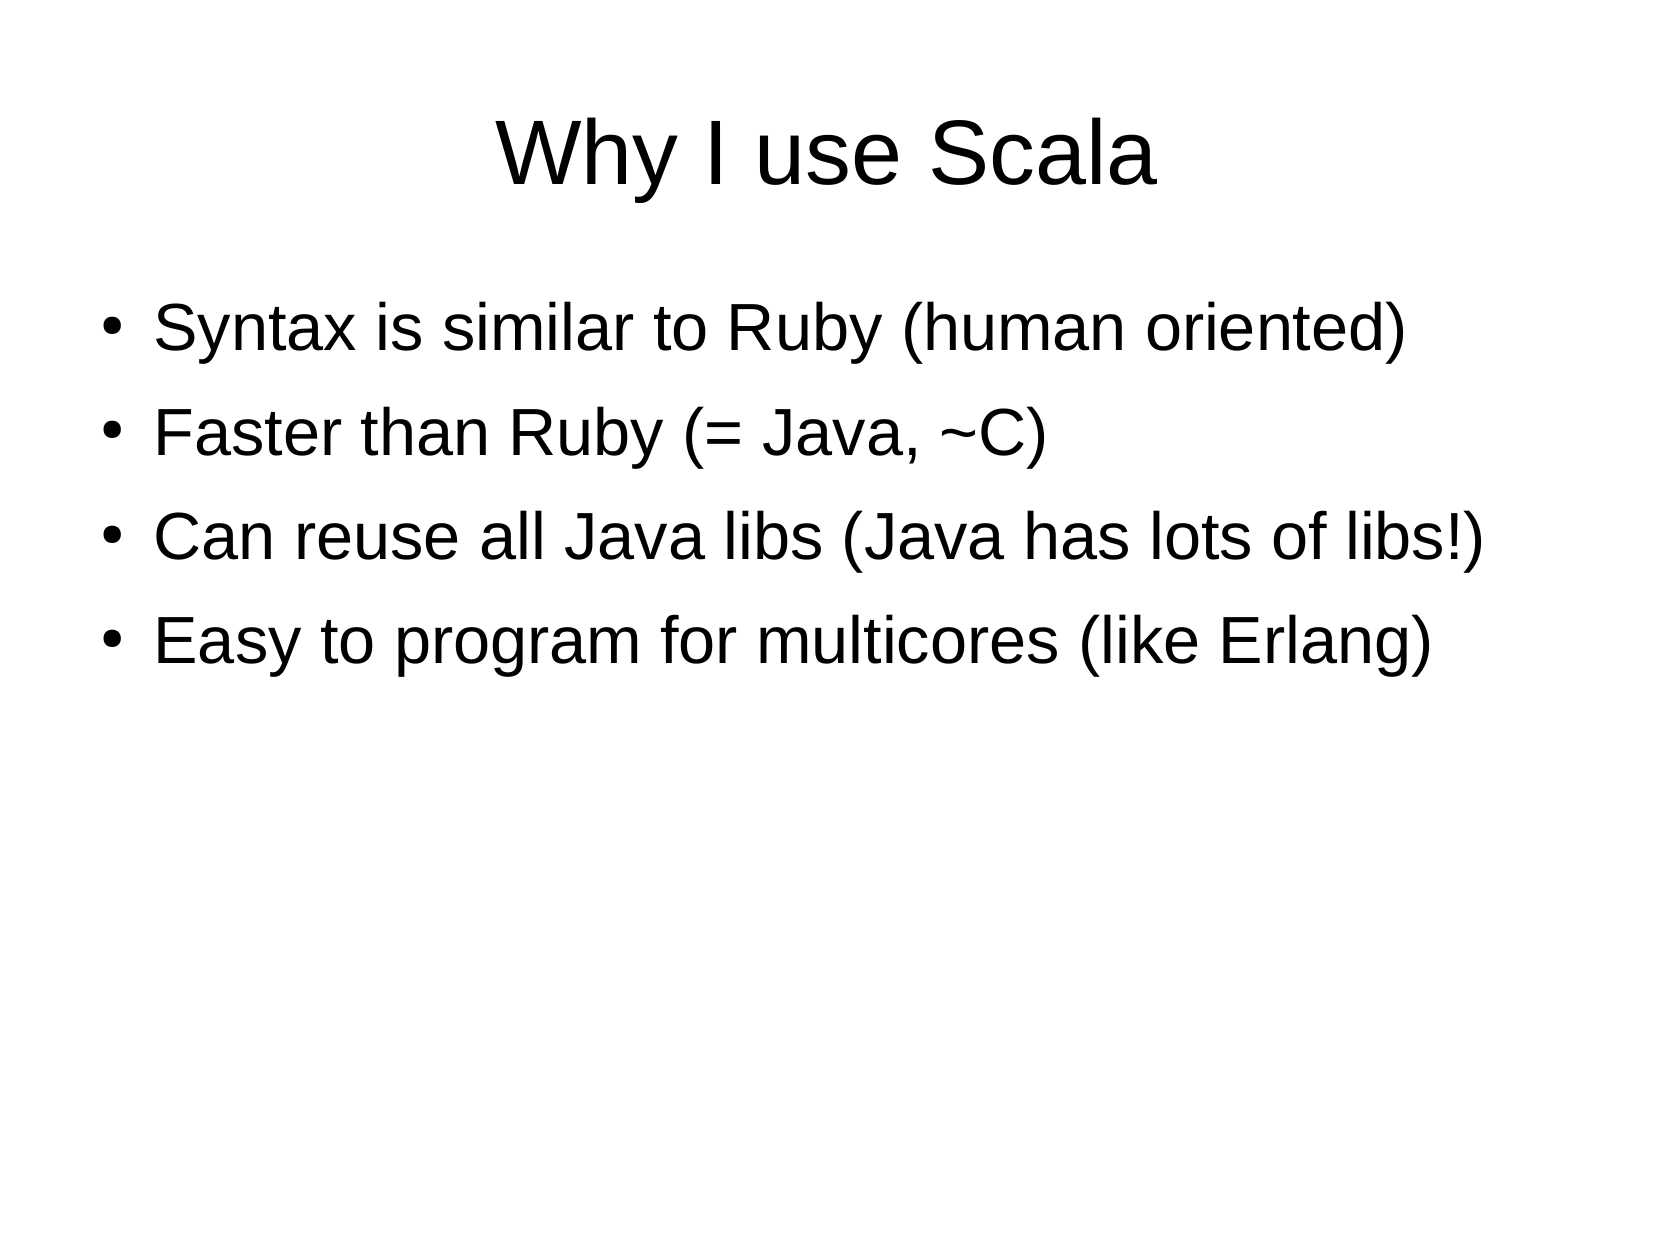

# Why I use Scala
Syntax is similar to Ruby (human oriented)
Faster than Ruby (= Java, ~C)
Can reuse all Java libs (Java has lots of libs!)
Easy to program for multicores (like Erlang)